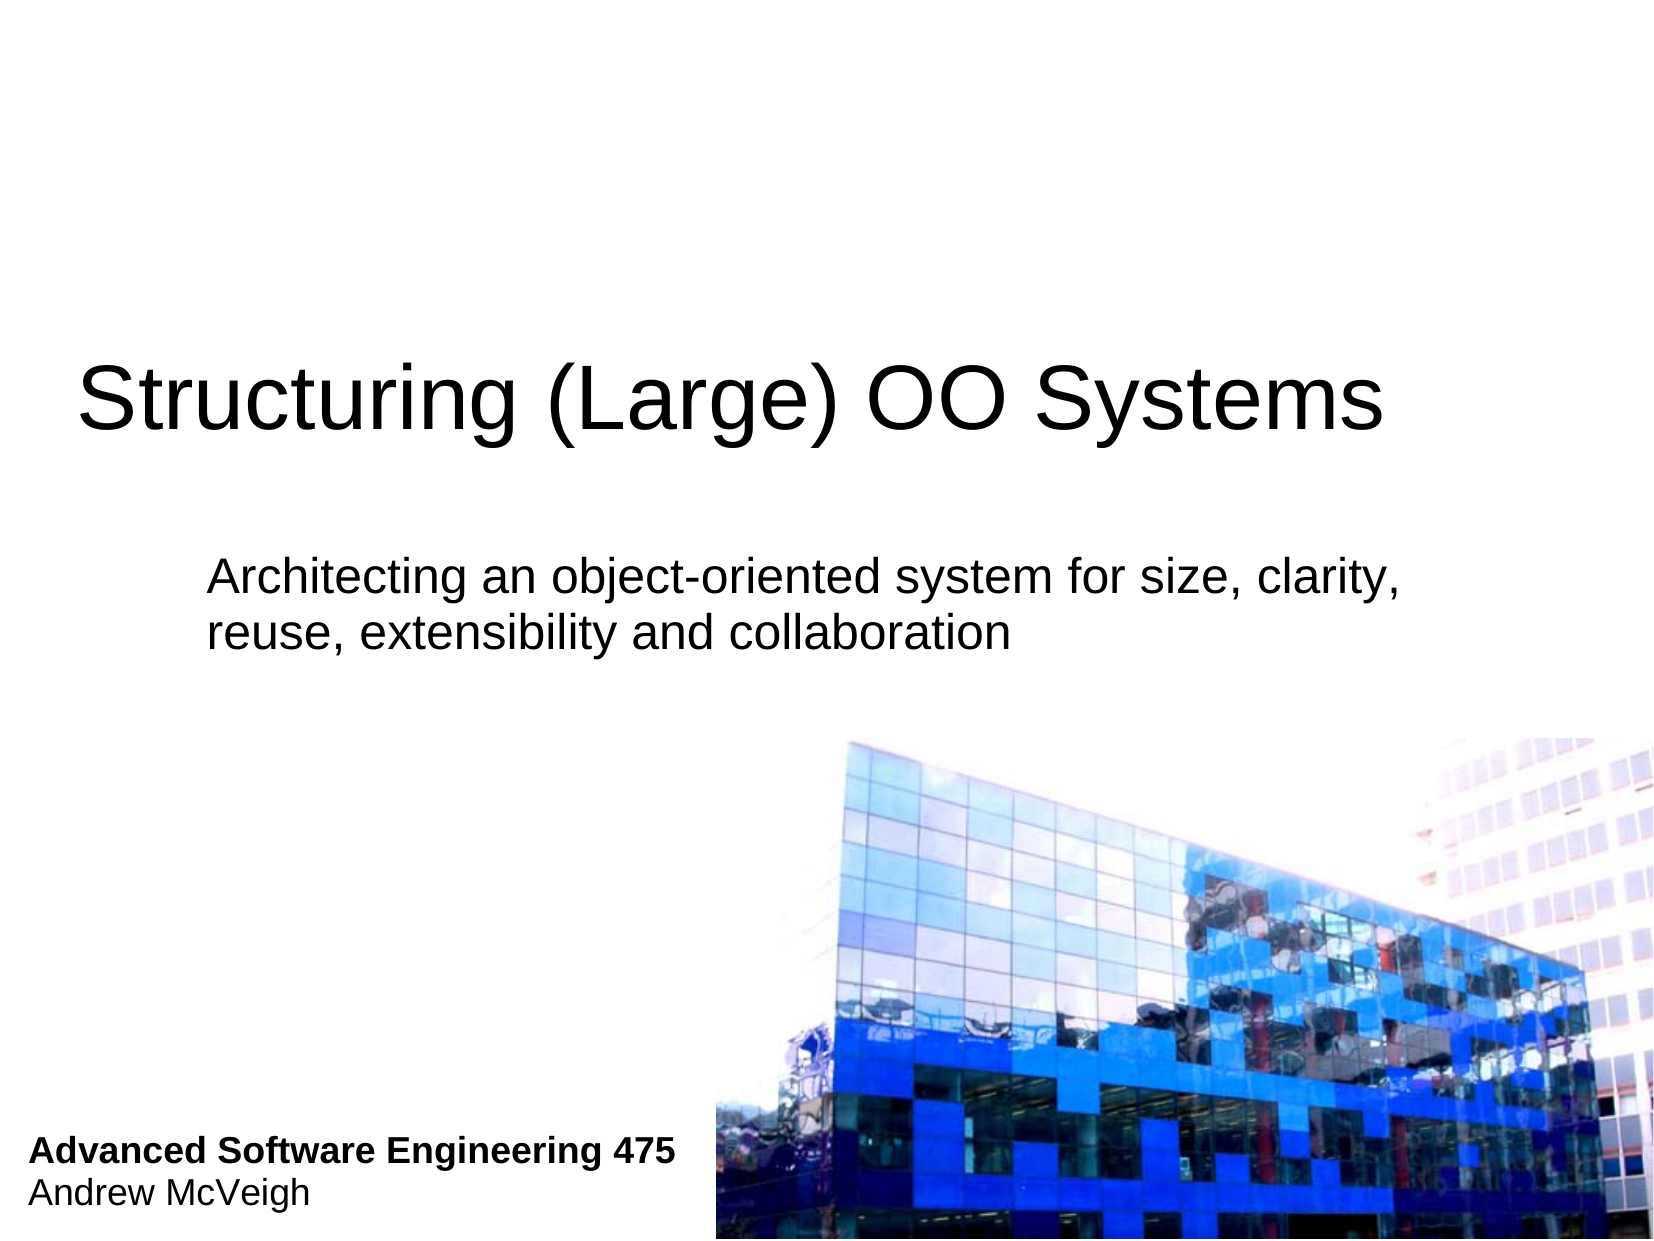

# Structuring (Large) OO Systems
Architecting an object-oriented system for size, clarity, reuse, extensibility and collaboration
Advanced Software Engineering 475
Andrew McVeigh
1